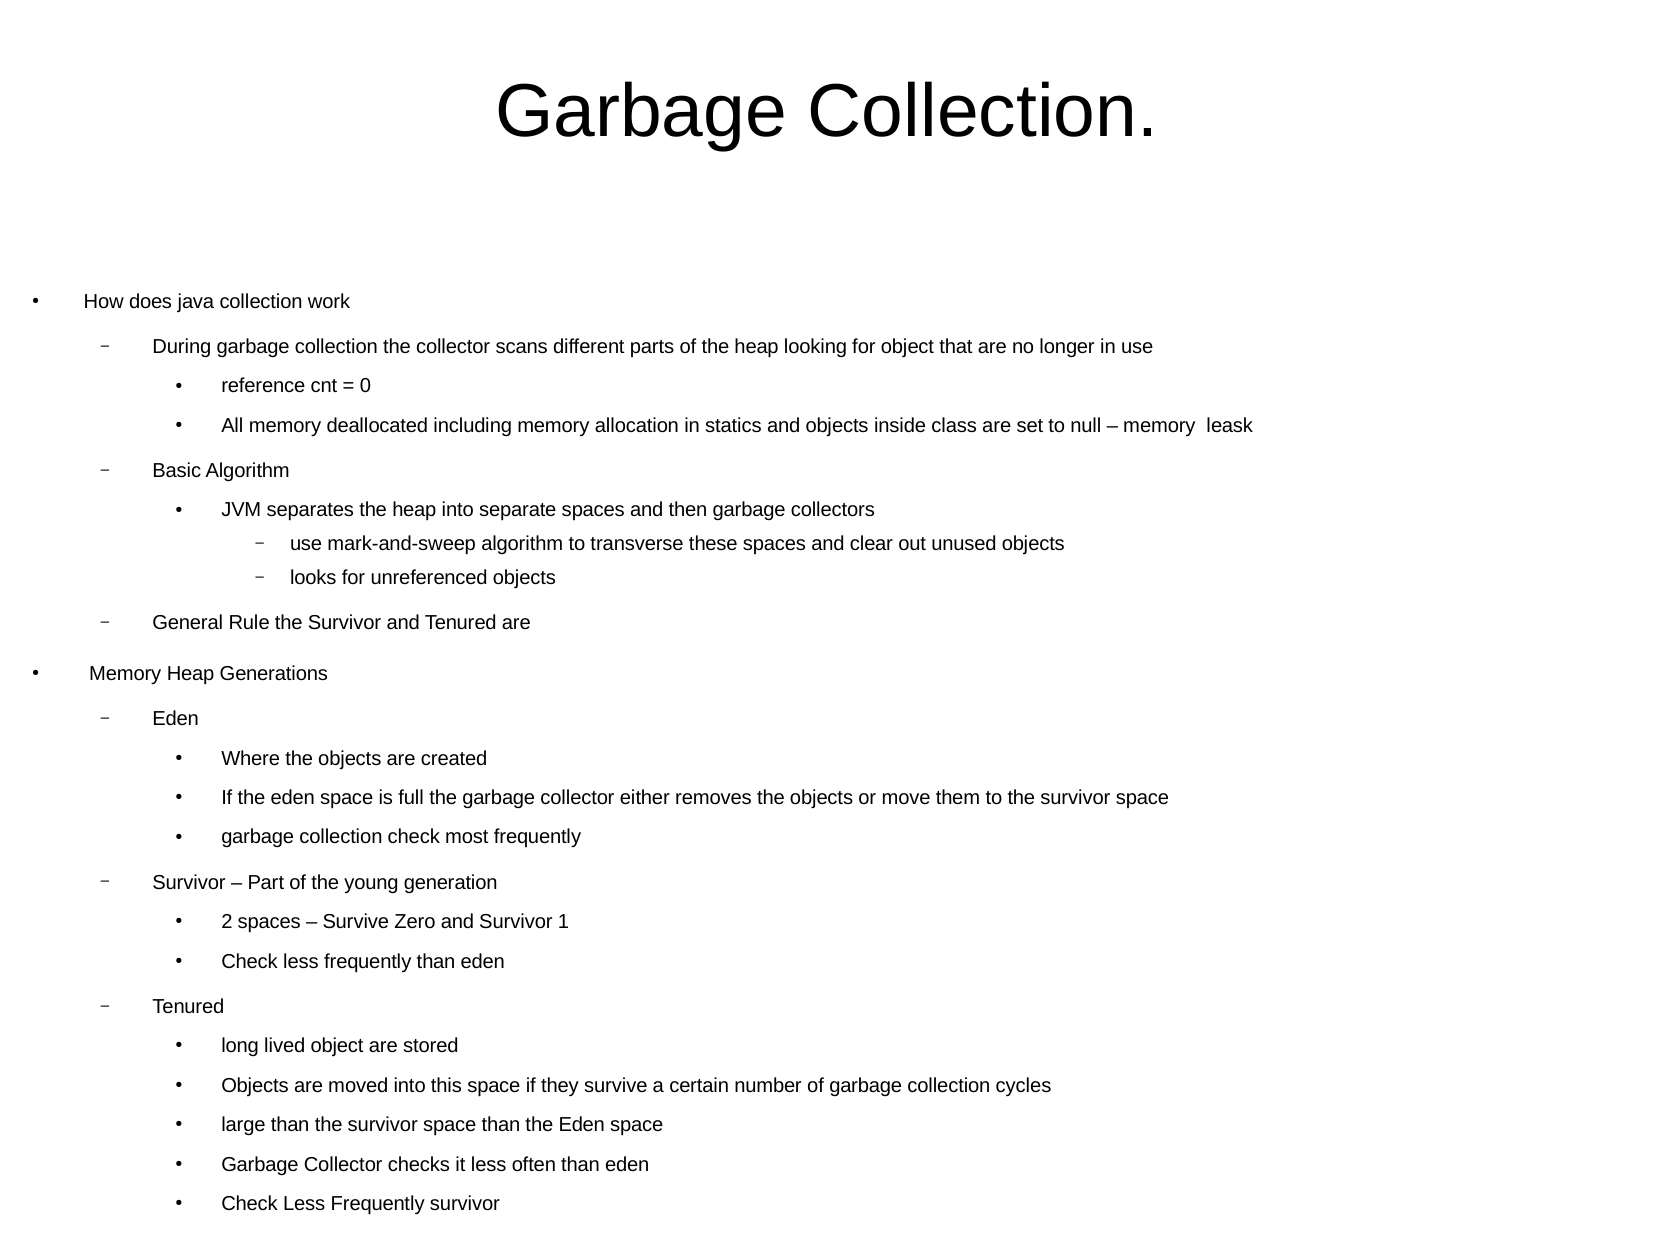

# Garbage Collection.
How does java collection work
During garbage collection the collector scans different parts of the heap looking for object that are no longer in use
reference cnt = 0
All memory deallocated including memory allocation in statics and objects inside class are set to null – memory leask
Basic Algorithm
JVM separates the heap into separate spaces and then garbage collectors
use mark-and-sweep algorithm to transverse these spaces and clear out unused objects
looks for unreferenced objects
General Rule the Survivor and Tenured are
 Memory Heap Generations
Eden
Where the objects are created
If the eden space is full the garbage collector either removes the objects or move them to the survivor space
garbage collection check most frequently
Survivor – Part of the young generation
2 spaces – Survive Zero and Survivor 1
Check less frequently than eden
Tenured
long lived object are stored
Objects are moved into this space if they survive a certain number of garbage collection cycles
large than the survivor space than the Eden space
Garbage Collector checks it less often than eden
Check Less Frequently survivor